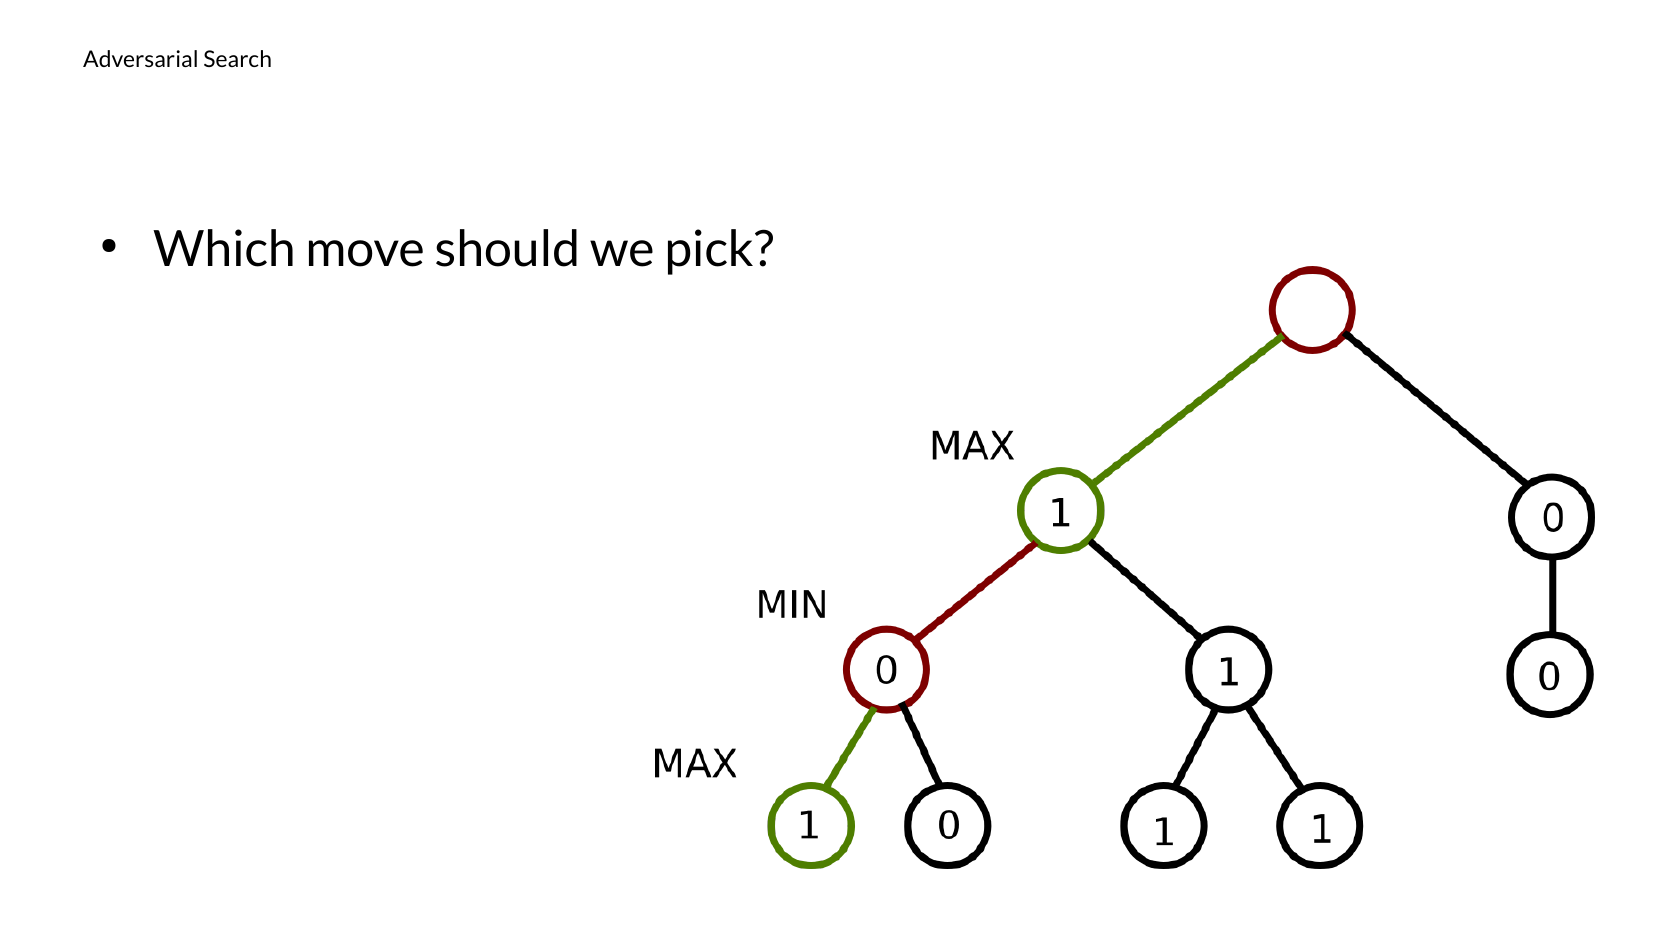

# Adversarial Search
Which move should we pick?